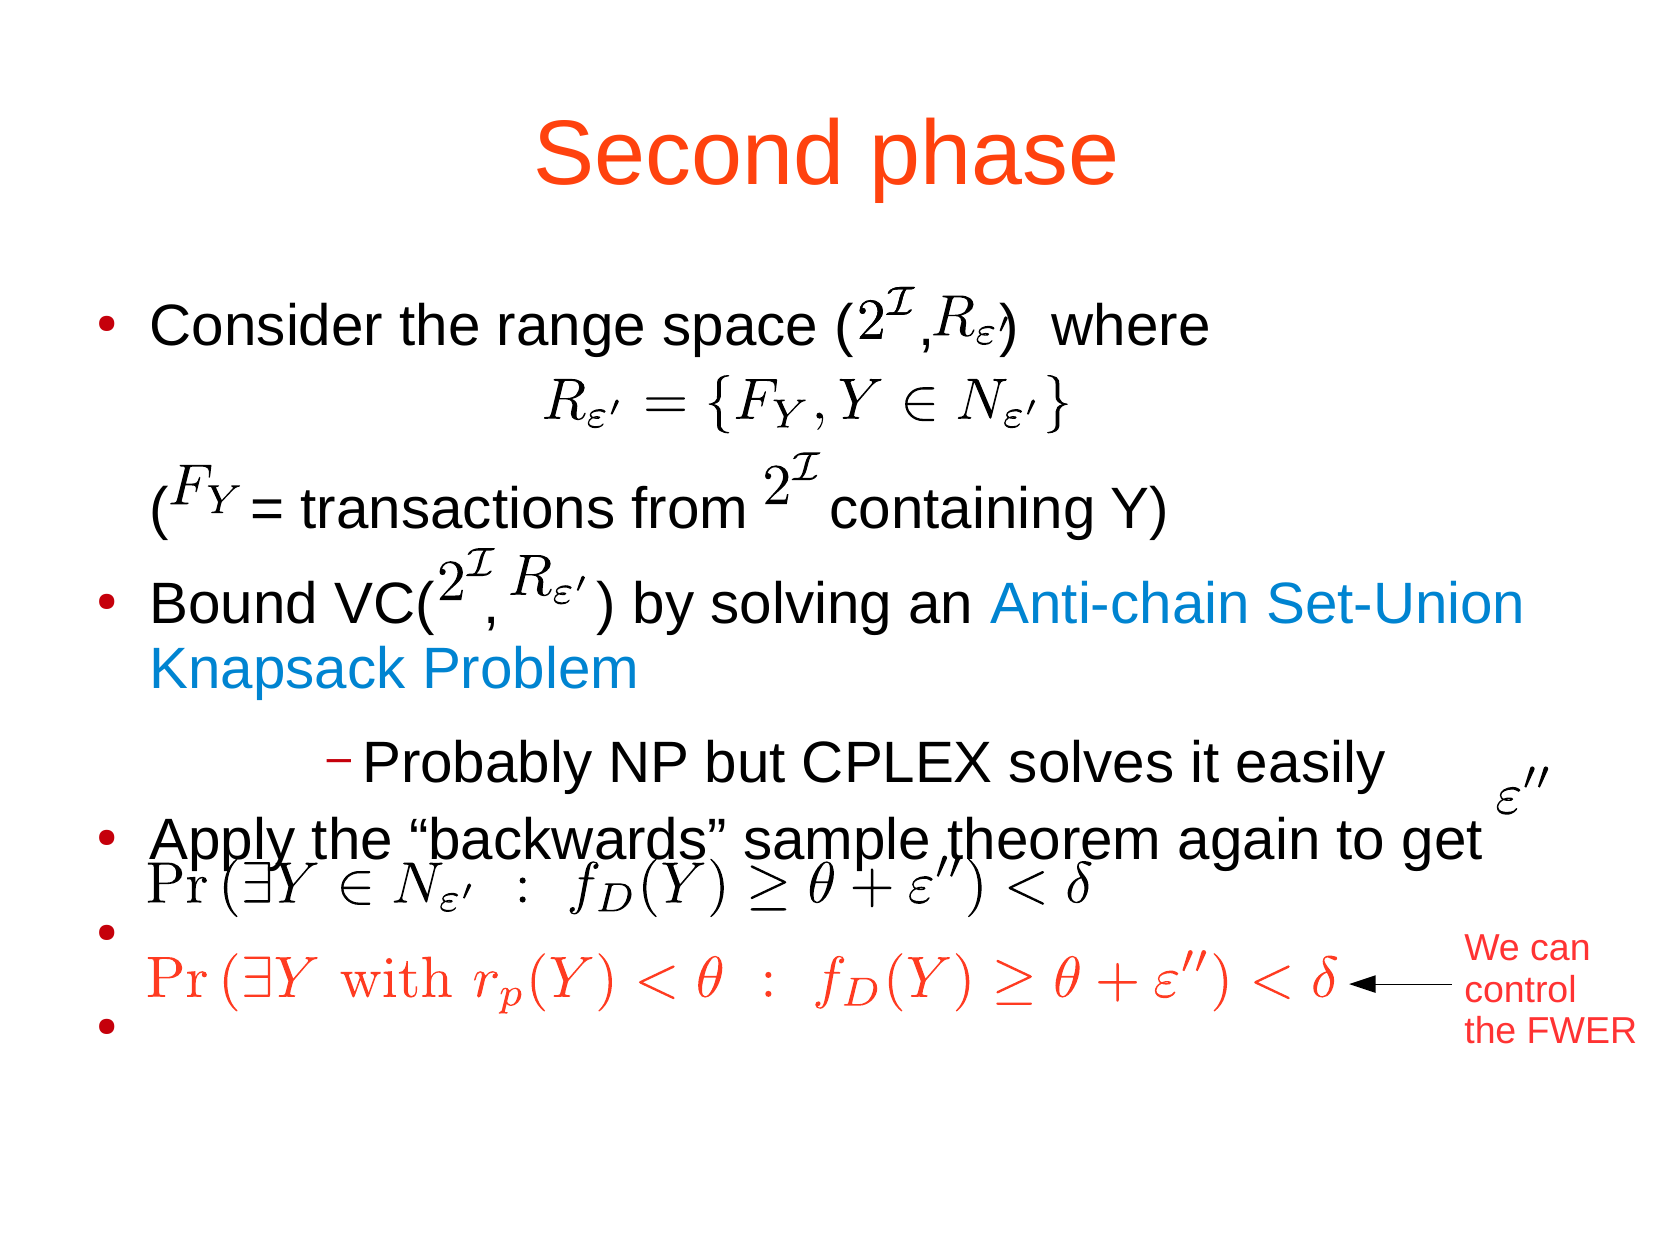

# Second phase
Consider the range space ( , ) where
( = transactions from containing Y)
Bound VC( , ) by solving an Anti-chain Set-Union Knapsack Problem
Probably NP but CPLEX solves it easily
Apply the “backwards” sample theorem again to get
We can
control
the FWER